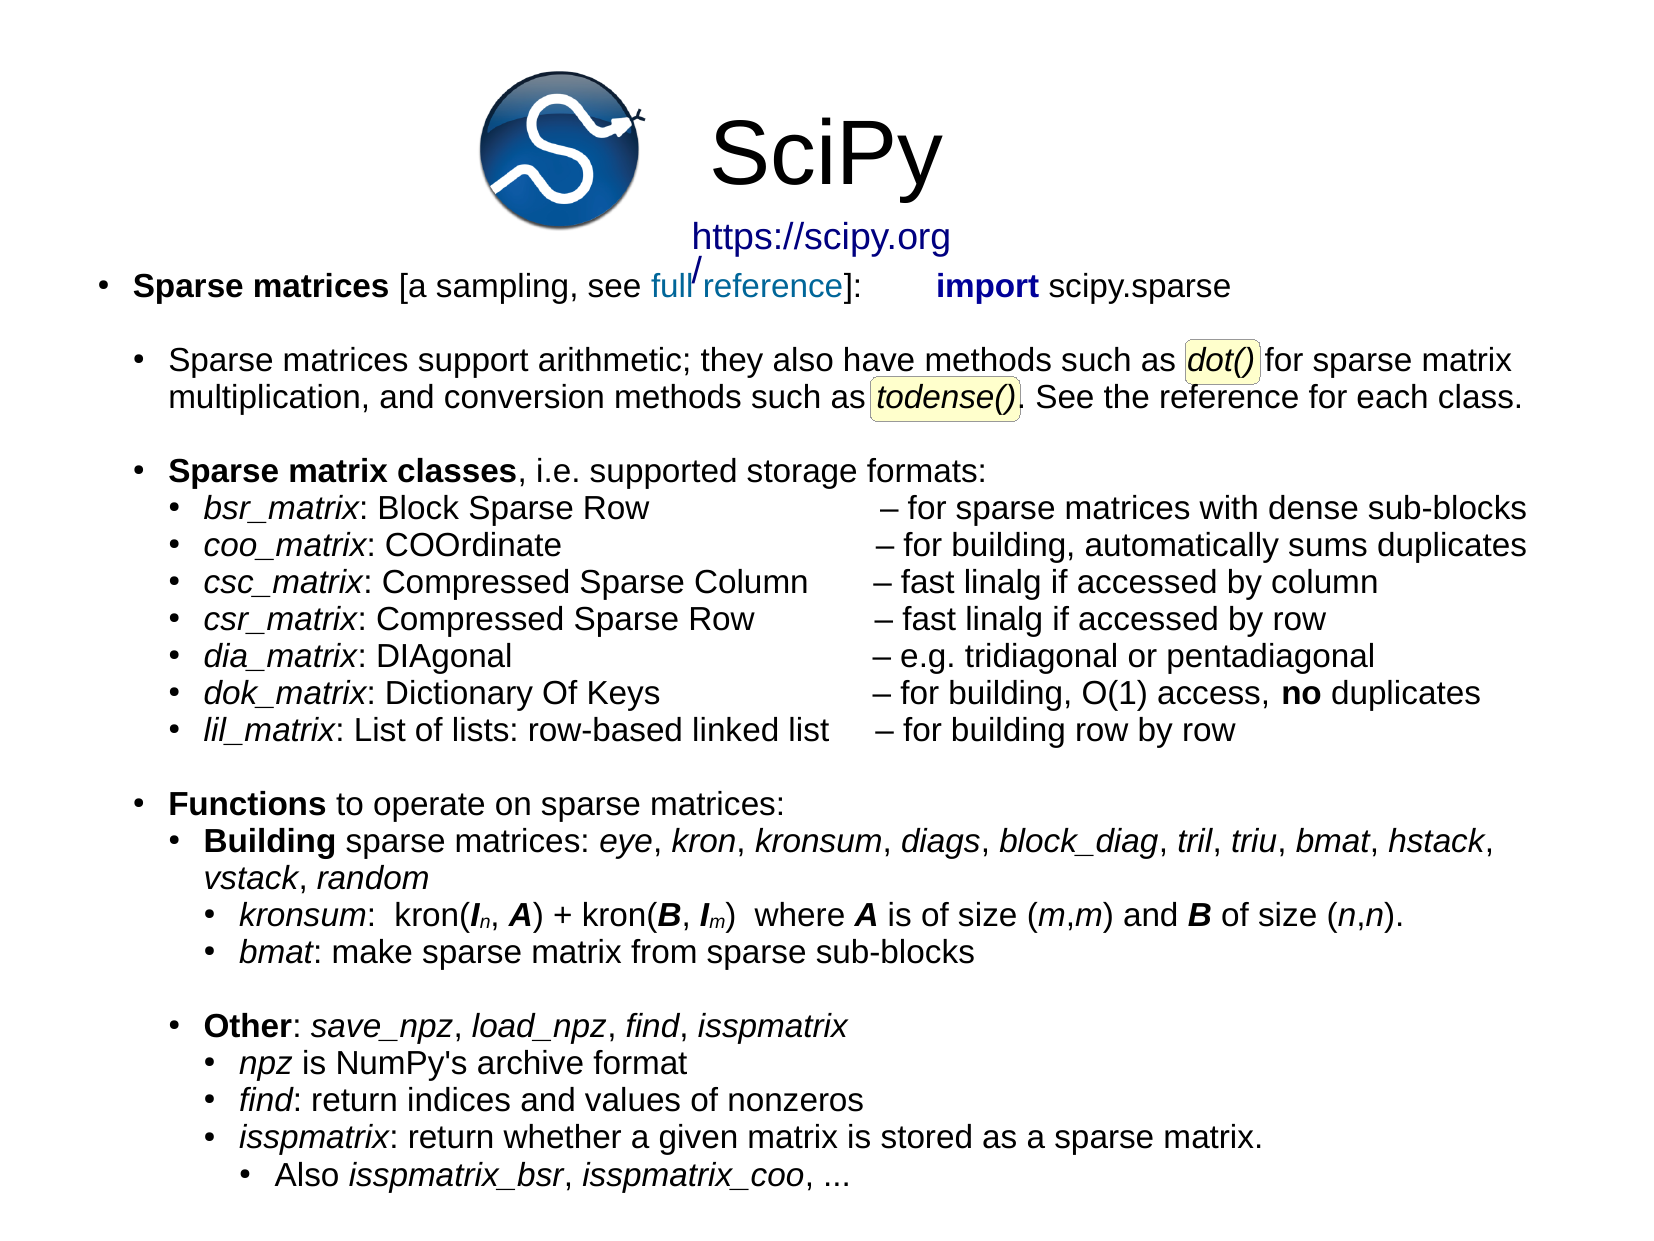

# SciPy
https://scipy.org/
Sparse matrices [a sampling, see full reference]: import scipy.sparse
Sparse matrices support arithmetic; they also have methods such as dot() for sparse matrix multiplication, and conversion methods such as todense(). See the reference for each class.
Sparse matrix classes, i.e. supported storage formats:
bsr_matrix: Block Sparse Row – for sparse matrices with dense sub-blocks
coo_matrix: COOrdinate – for building, automatically sums duplicates
csc_matrix: Compressed Sparse Column – fast linalg if accessed by column
csr_matrix: Compressed Sparse Row – fast linalg if accessed by row
dia_matrix: DIAgonal – e.g. tridiagonal or pentadiagonal
dok_matrix: Dictionary Of Keys – for building, O(1) access, no duplicates
lil_matrix: List of lists: row-based linked list – for building row by row
Functions to operate on sparse matrices:
Building sparse matrices: eye, kron, kronsum, diags, block_diag, tril, triu, bmat, hstack, vstack, random
kronsum: kron(In, A) + kron(B, Im) where A is of size (m,m) and B of size (n,n).
bmat: make sparse matrix from sparse sub-blocks
Other: save_npz, load_npz, find, isspmatrix
npz is NumPy's archive format
find: return indices and values of nonzeros
isspmatrix: return whether a given matrix is stored as a sparse matrix.
Also isspmatrix_bsr, isspmatrix_coo, ...